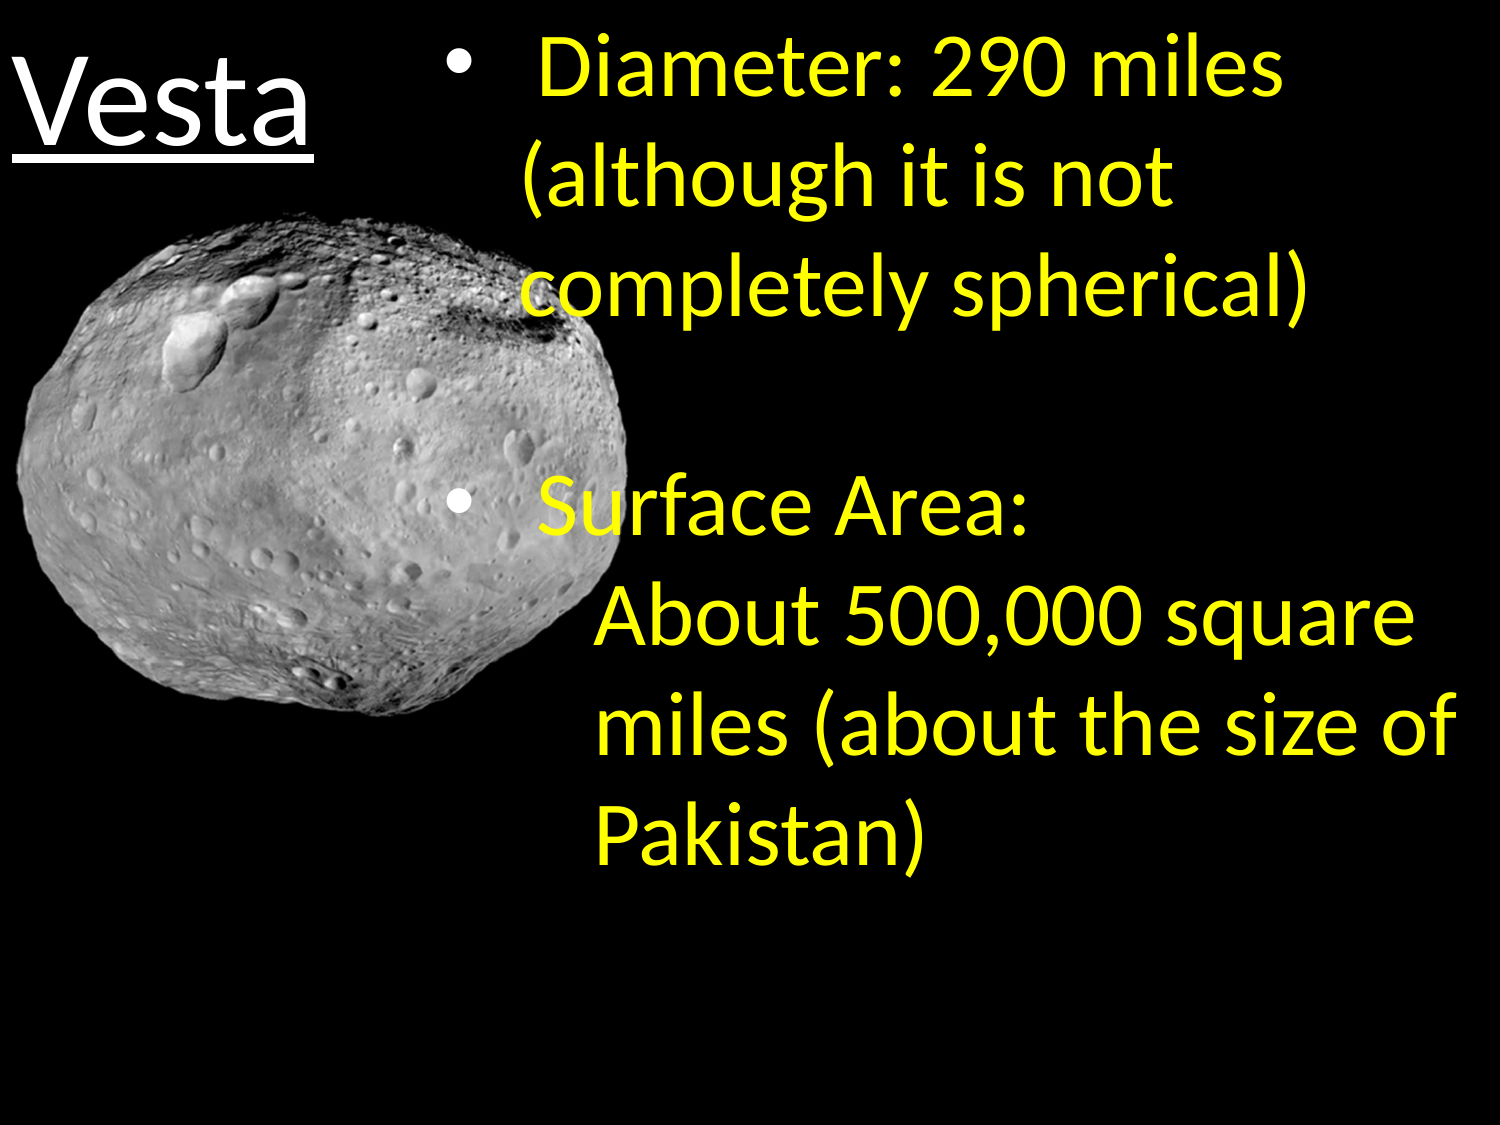

Diameter: 290 miles
	(although it is not
	completely spherical)
Surface Area:
About 500,000 square miles (about the size of Pakistan)
Vesta